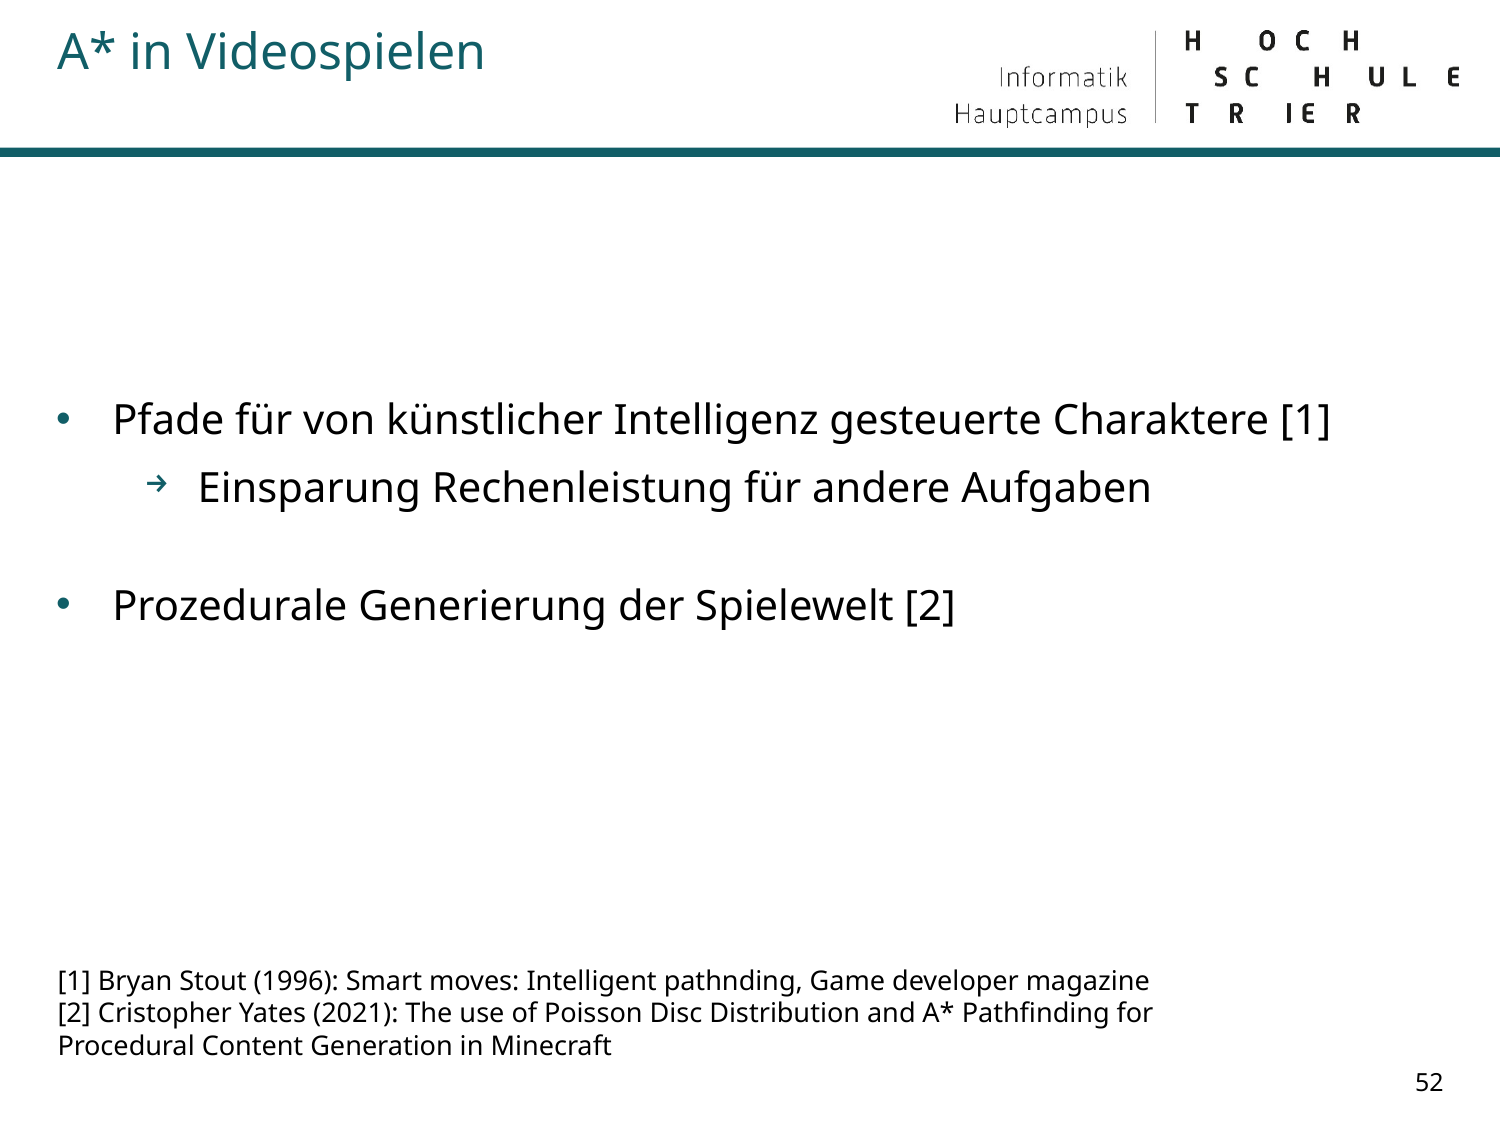

A* in Videospielen
# Pfade für von künstlicher Intelligenz gesteuerte Charaktere [1]
Einsparung Rechenleistung für andere Aufgaben
Prozedurale Generierung der Spielewelt [2]
[1] Bryan Stout (1996): Smart moves: Intelligent pathnding, Game developer magazine
[2] Cristopher Yates (2021): The use of Poisson Disc Distribution and A* Pathfinding for Procedural Content Generation in Minecraft